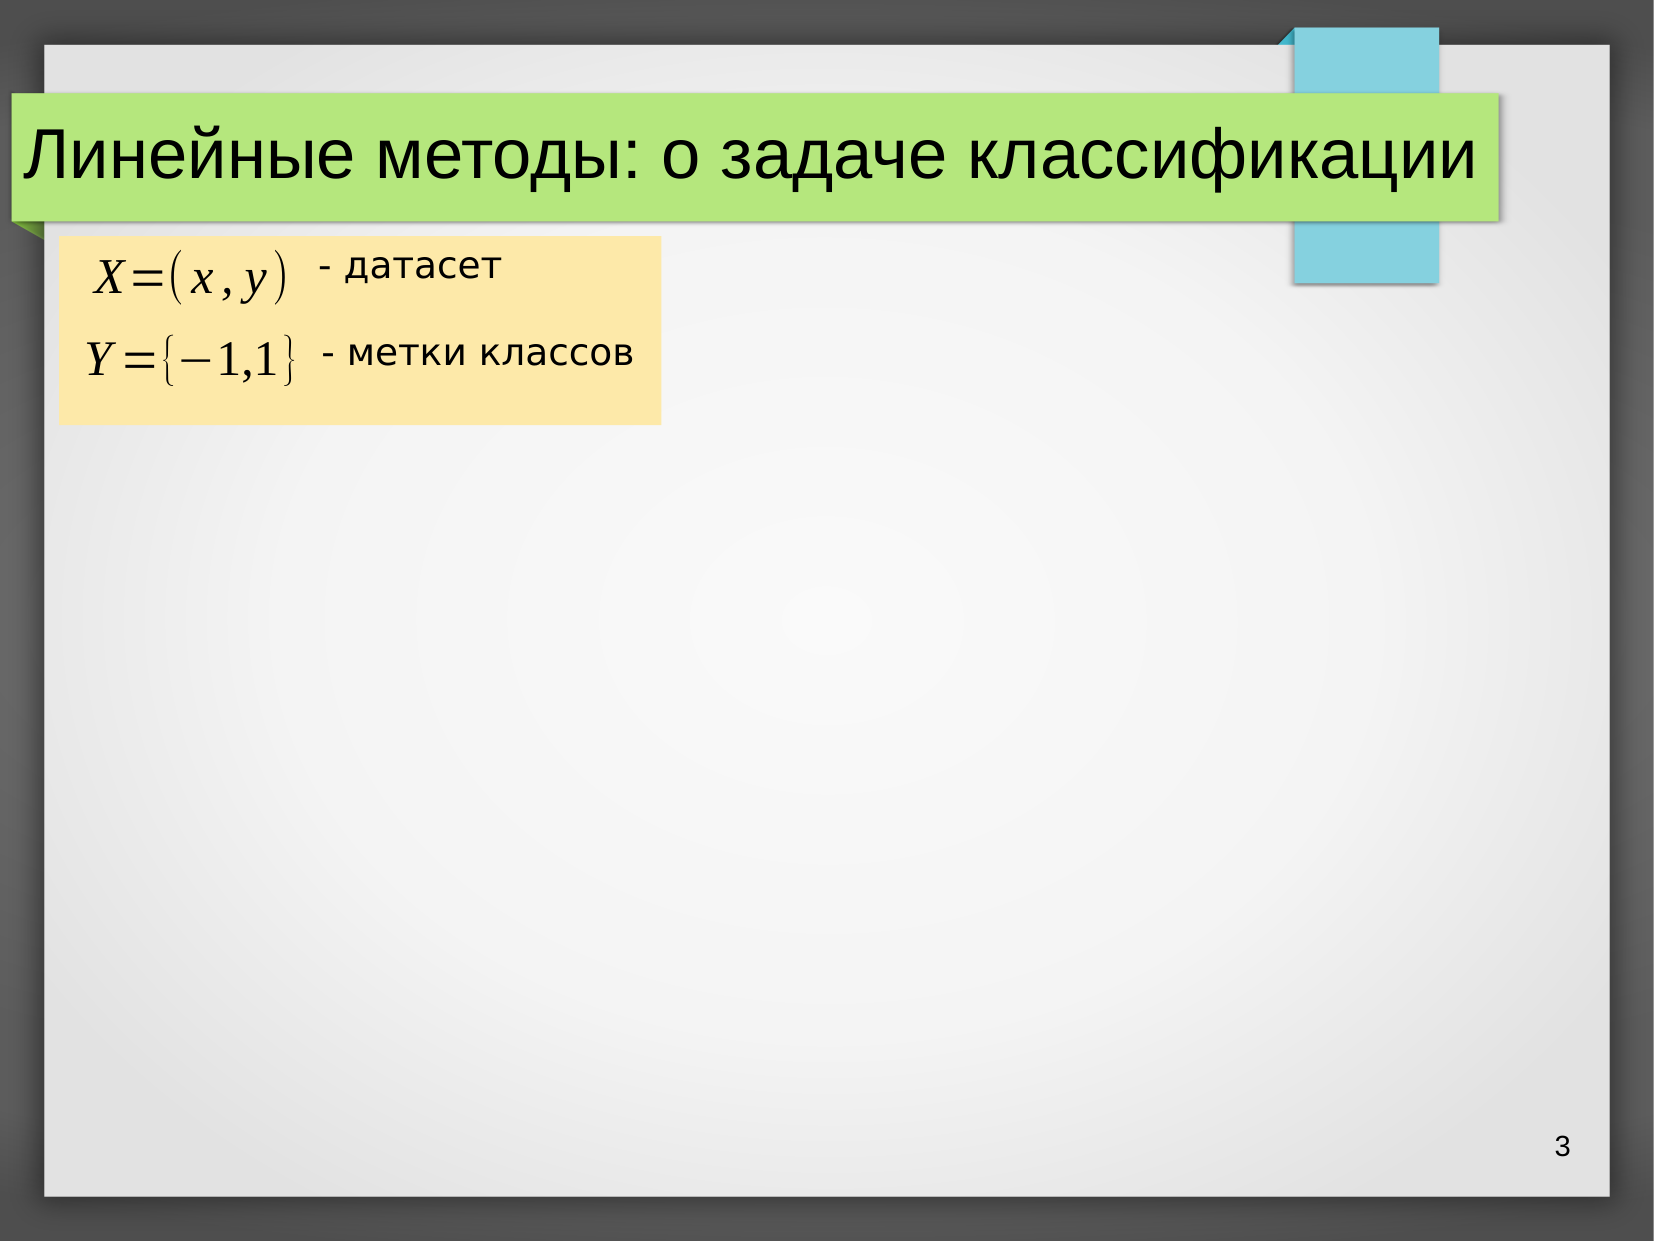

# Линейные методы: о задаче классификации
 - датасет
- метки классов
3